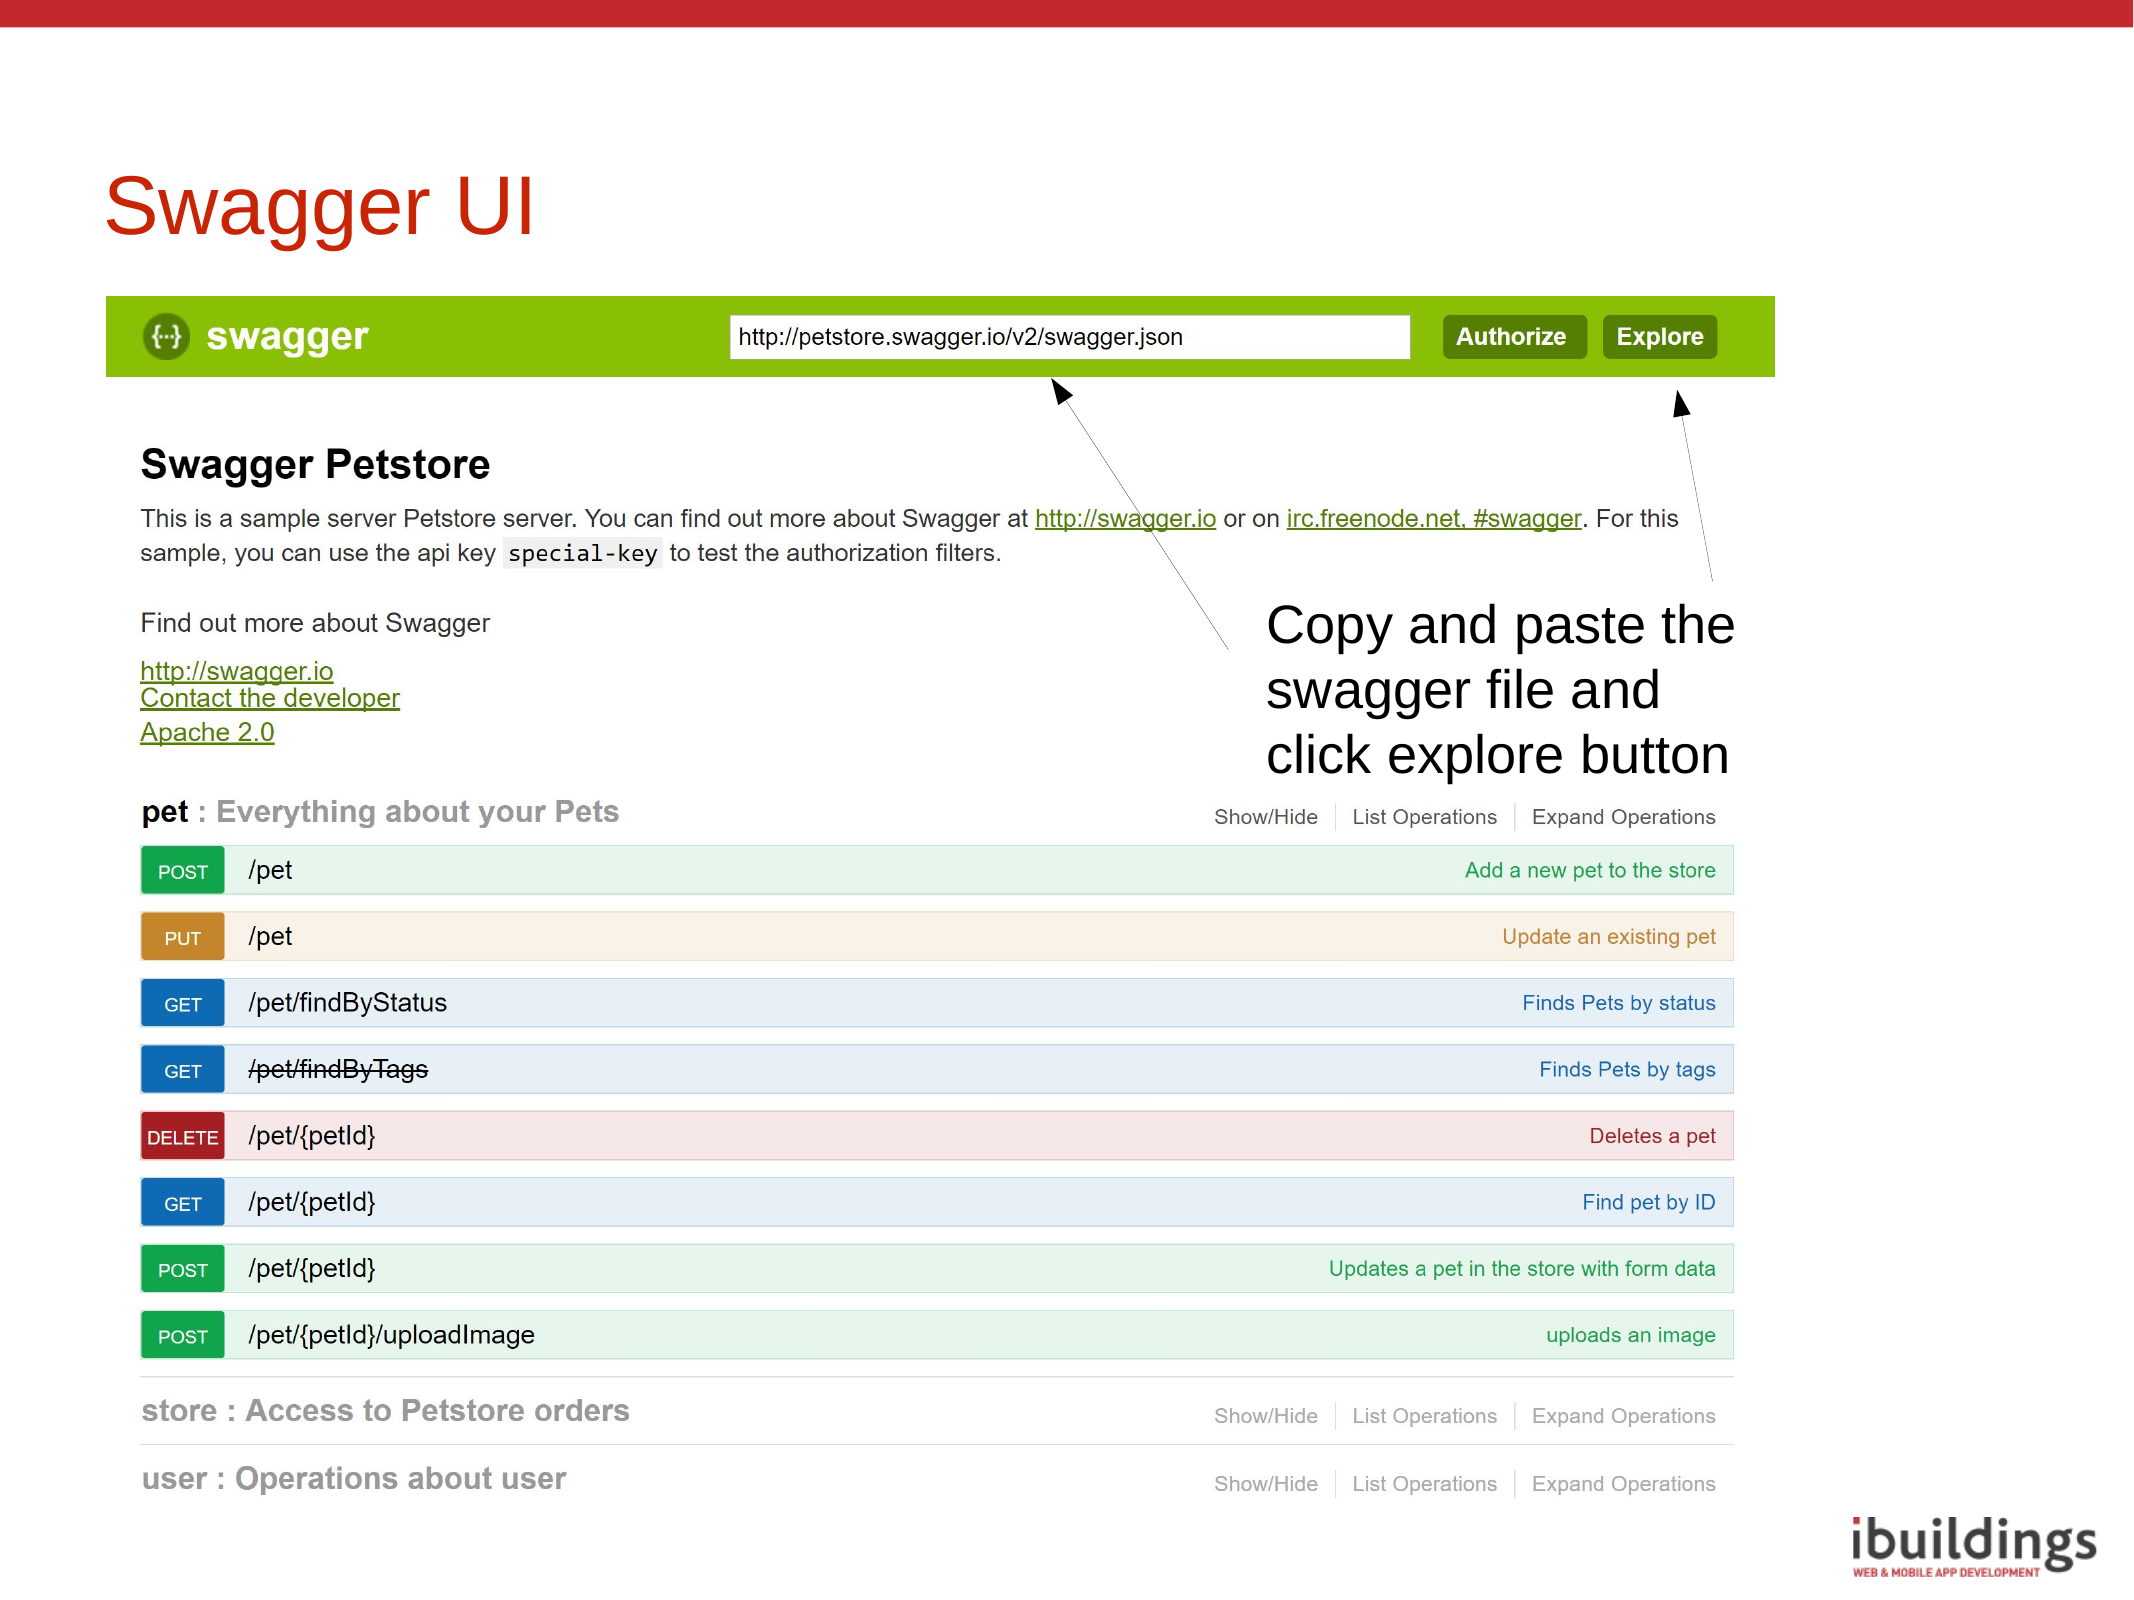

# Swagger UI
Copy and paste the swagger file and click explore button